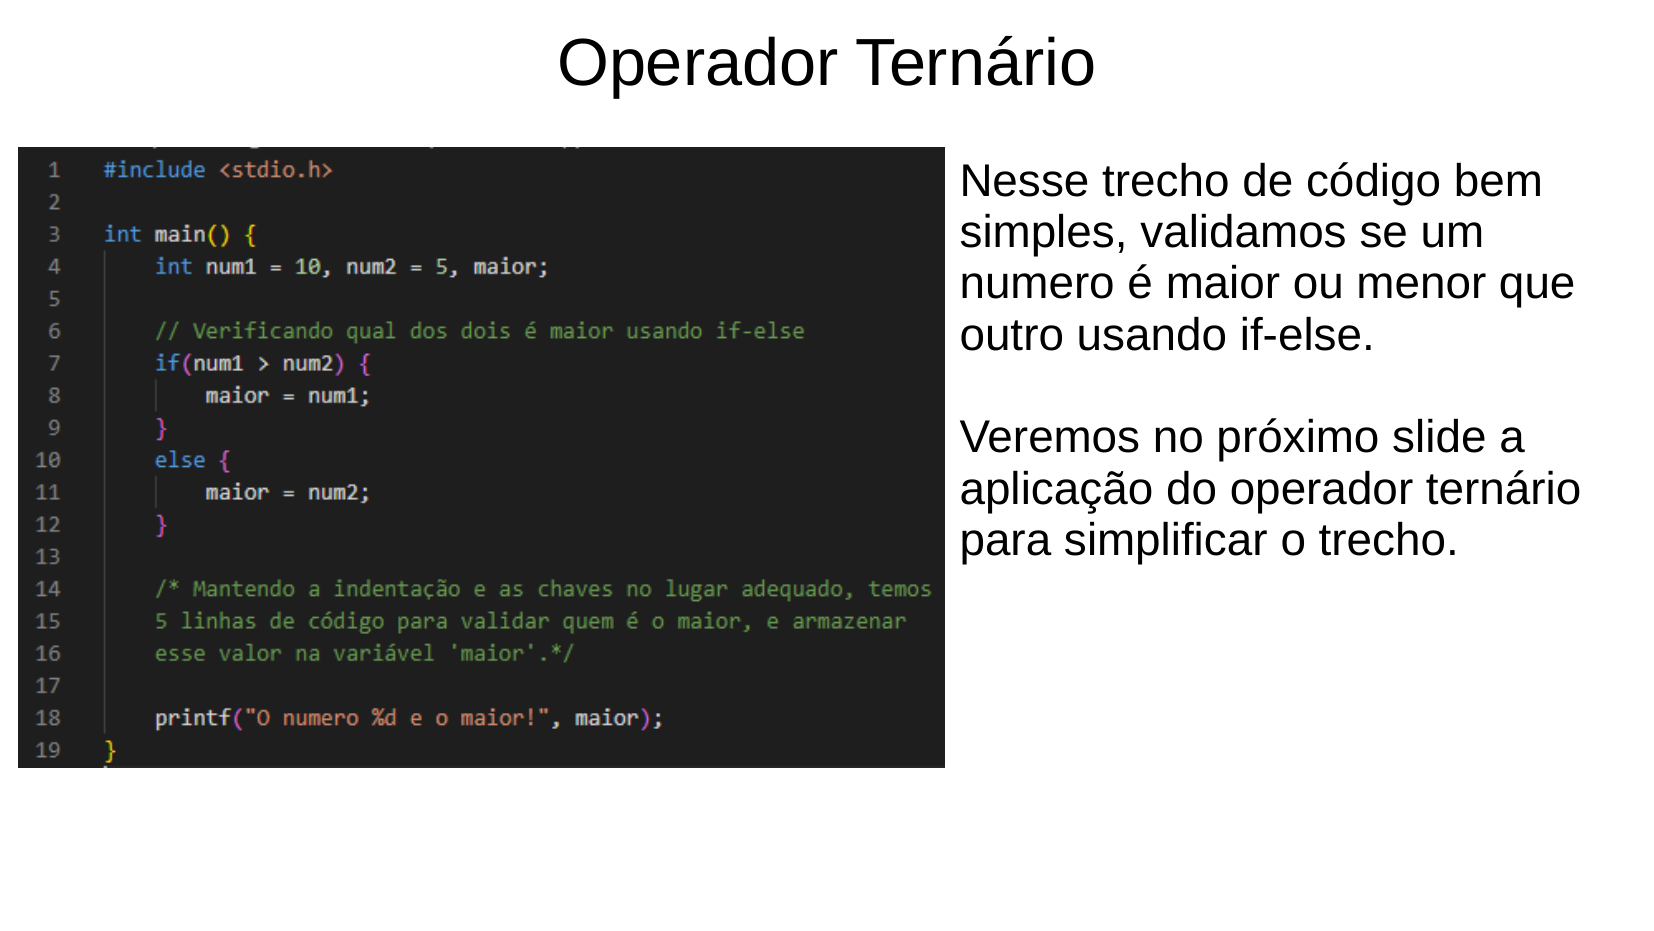

# Operador Ternário
Nesse trecho de código bem simples, validamos se um numero é maior ou menor que outro usando if-else.
Veremos no próximo slide a aplicação do operador ternário para simplificar o trecho.